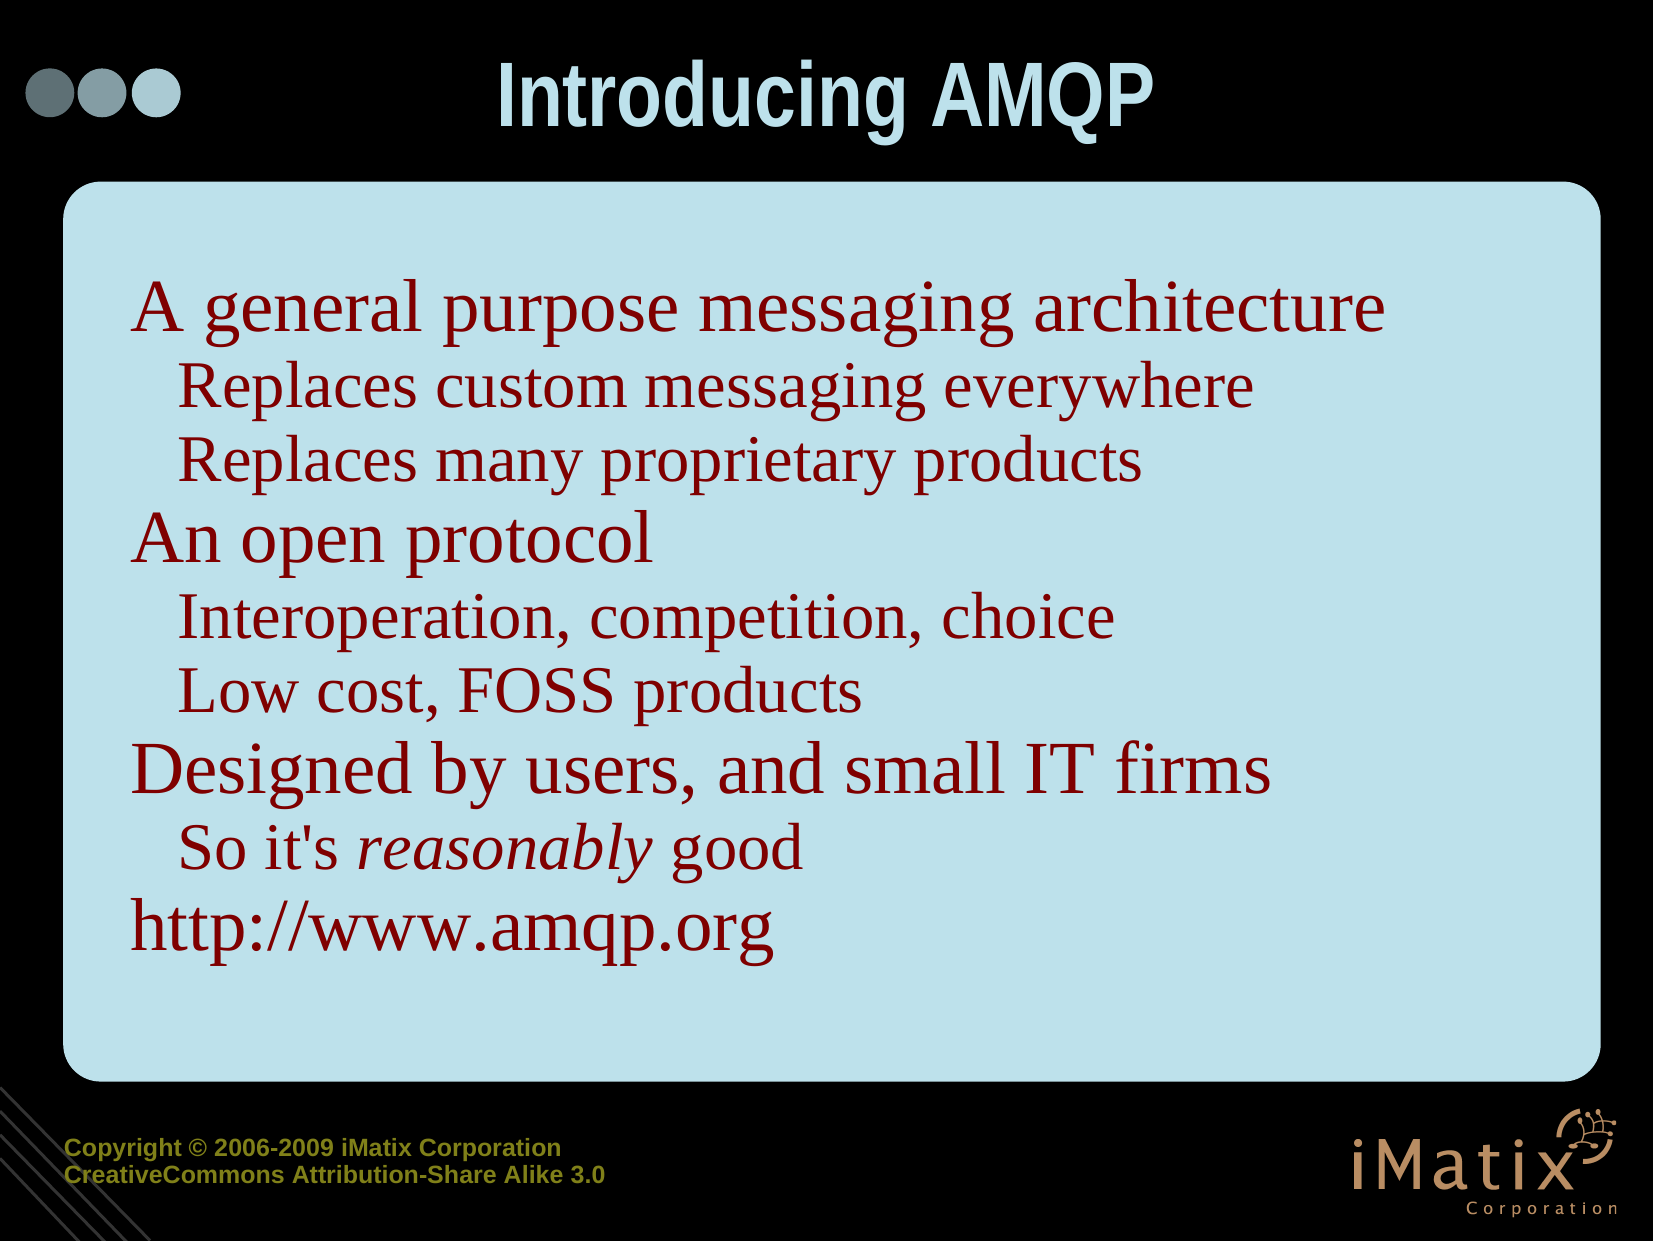

# Introducing AMQP
A general purpose messaging architecture
Replaces custom messaging everywhere
Replaces many proprietary products
An open protocol
Interoperation, competition, choice
Low cost, FOSS products
Designed by users, and small IT firms
So it's reasonably good
http://www.amqp.org